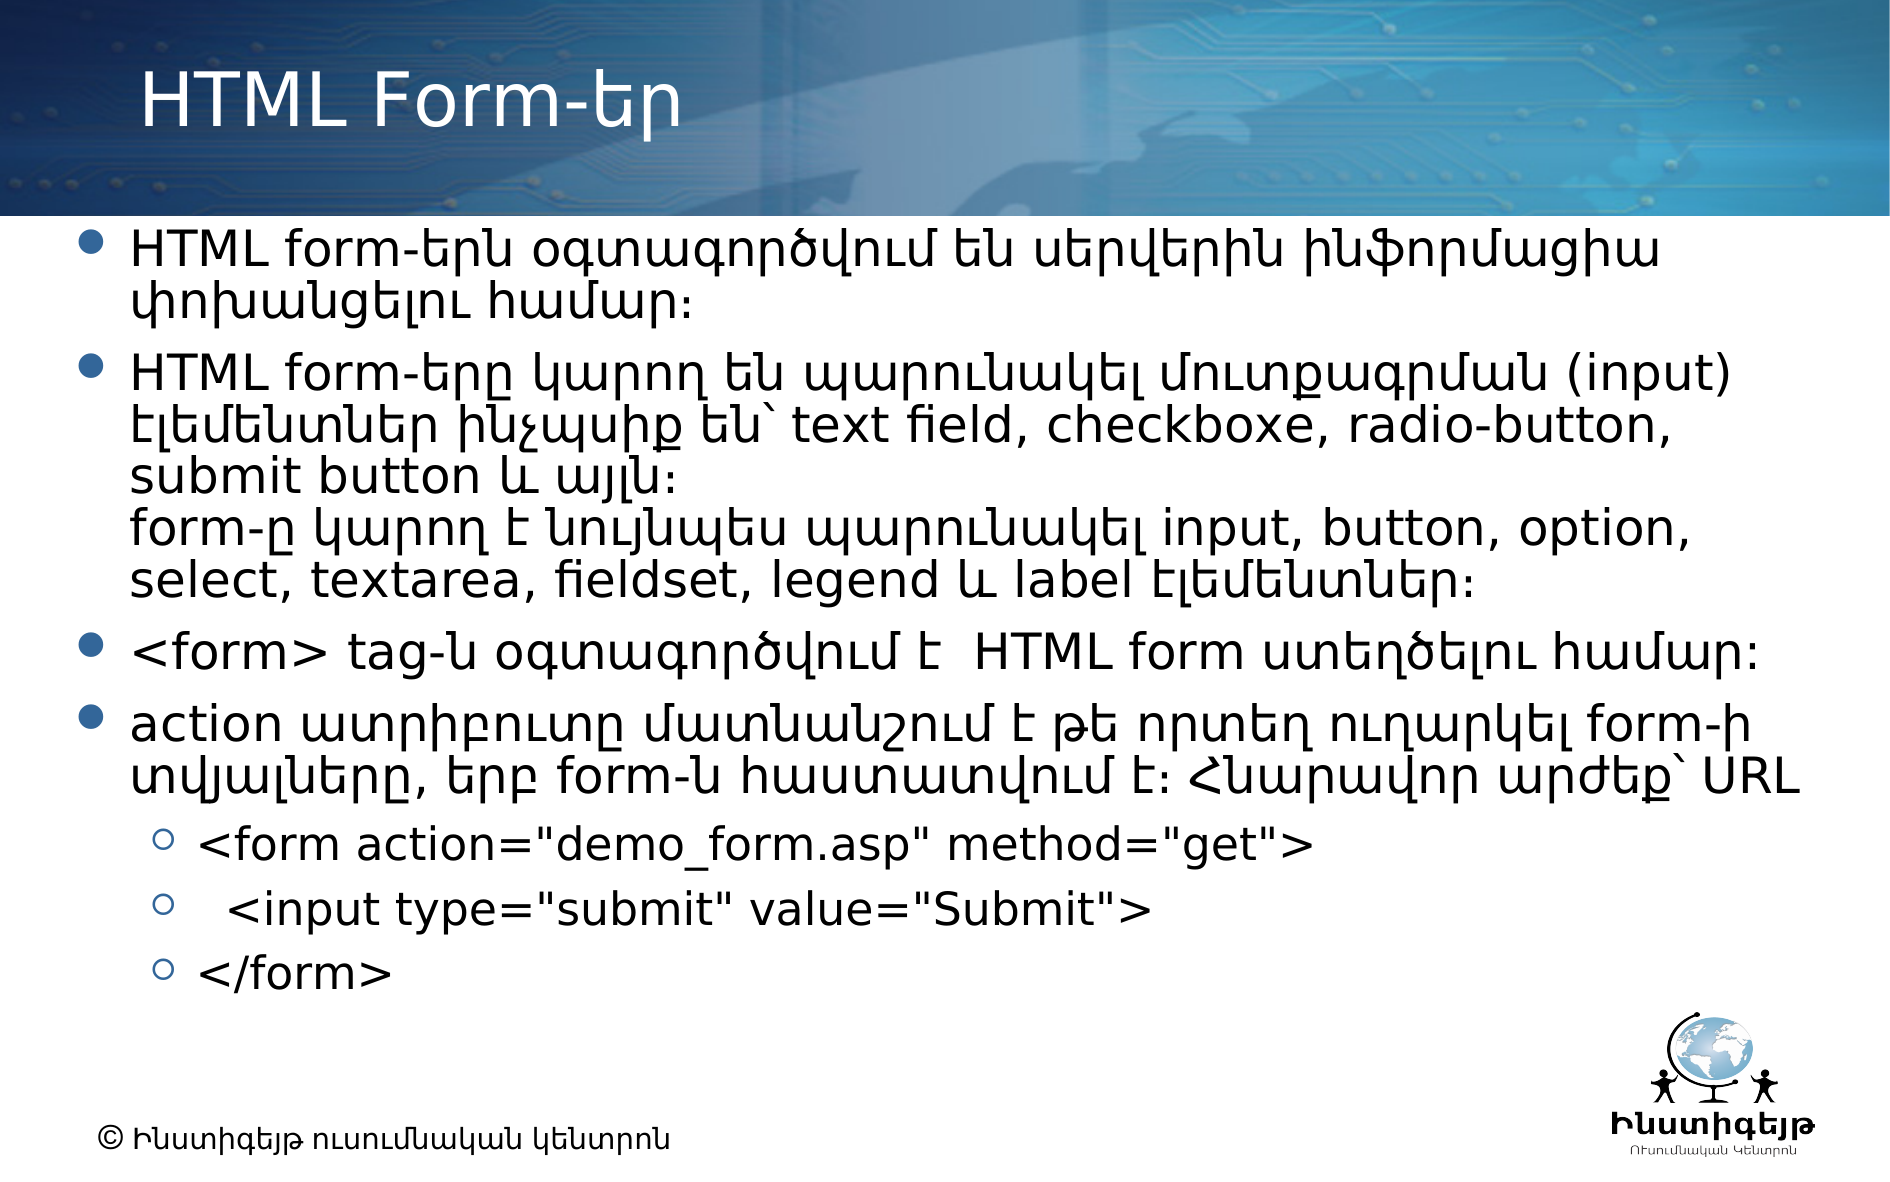

HTML Form-եր
# HTML form-երն օգտագործվում են սերվերին ինֆորմացիա փոխանցելու համար։
HTML form-երը կարող են պարունակել մուտքագրման (input) էլեմենտներ ինչպսիք են՝ text field, checkboxe, radio-button, submit button և այլն։
form-ը կարող է նույնպես պարունակել input, button, option, select, textarea, fieldset, legend և label էլեմենտներ։
<form> tag-ն օգտագործվում է HTML form ստեղծելու համար:
action ատրիբուտը մատնանշում է թե որտեղ ուղարկել form-ի տվյալները, երբ form-ն հաստատվում է։ Հնարավոր արժեք՝ URL
<form action="demo_form.asp" method="get">
 <input type="submit" value="Submit">
</form>